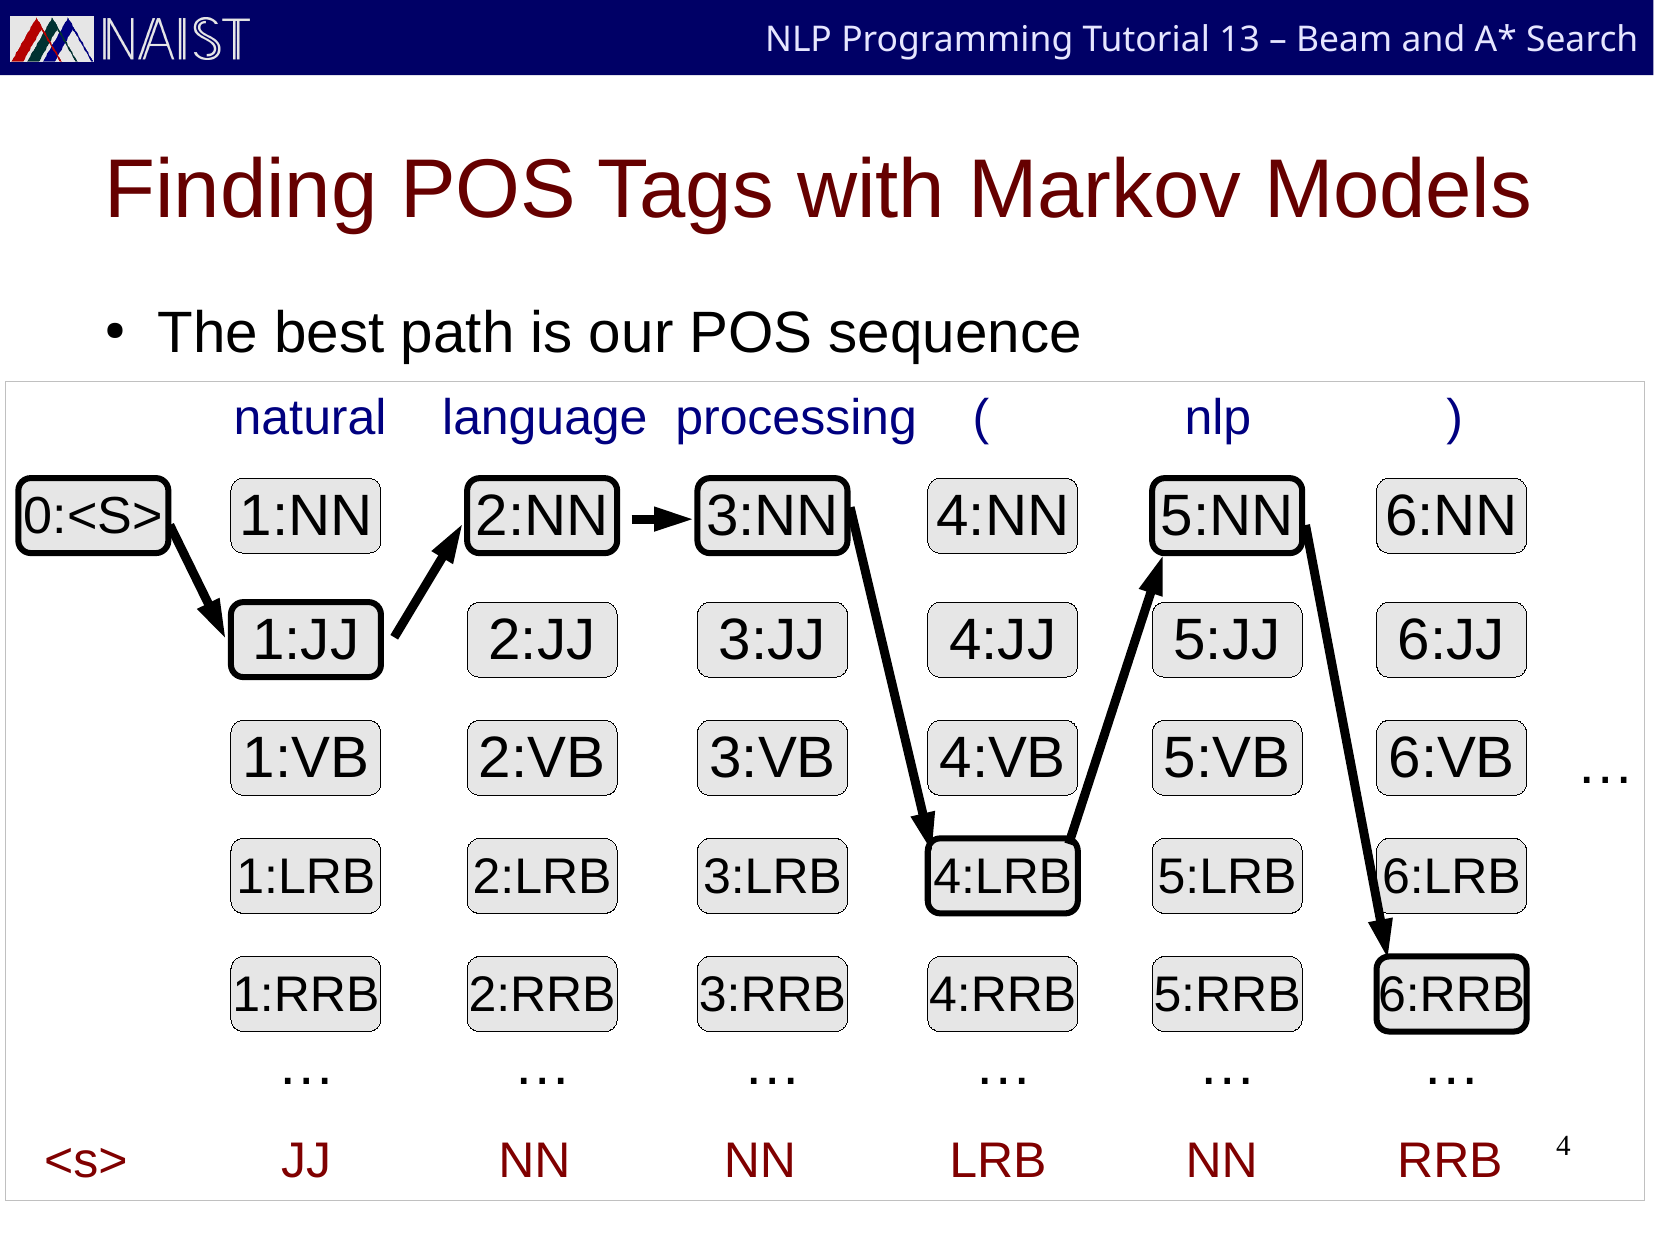

# Finding POS Tags with Markov Models
The best path is our POS sequence
natural language processing ( nlp )
0:<S>
1:NN
2:NN
3:NN
4:NN
5:NN
6:NN
1:JJ
2:JJ
3:JJ
4:JJ
5:JJ
6:JJ
1:VB
2:VB
3:VB
4:VB
5:VB
6:VB
…
1:LRB
2:LRB
3:LRB
4:LRB
5:LRB
6:LRB
1:RRB
2:RRB
3:RRB
4:RRB
5:RRB
6:RRB
…
…
…
…
…
…
<s> JJ NN NN LRB NN RRB
4